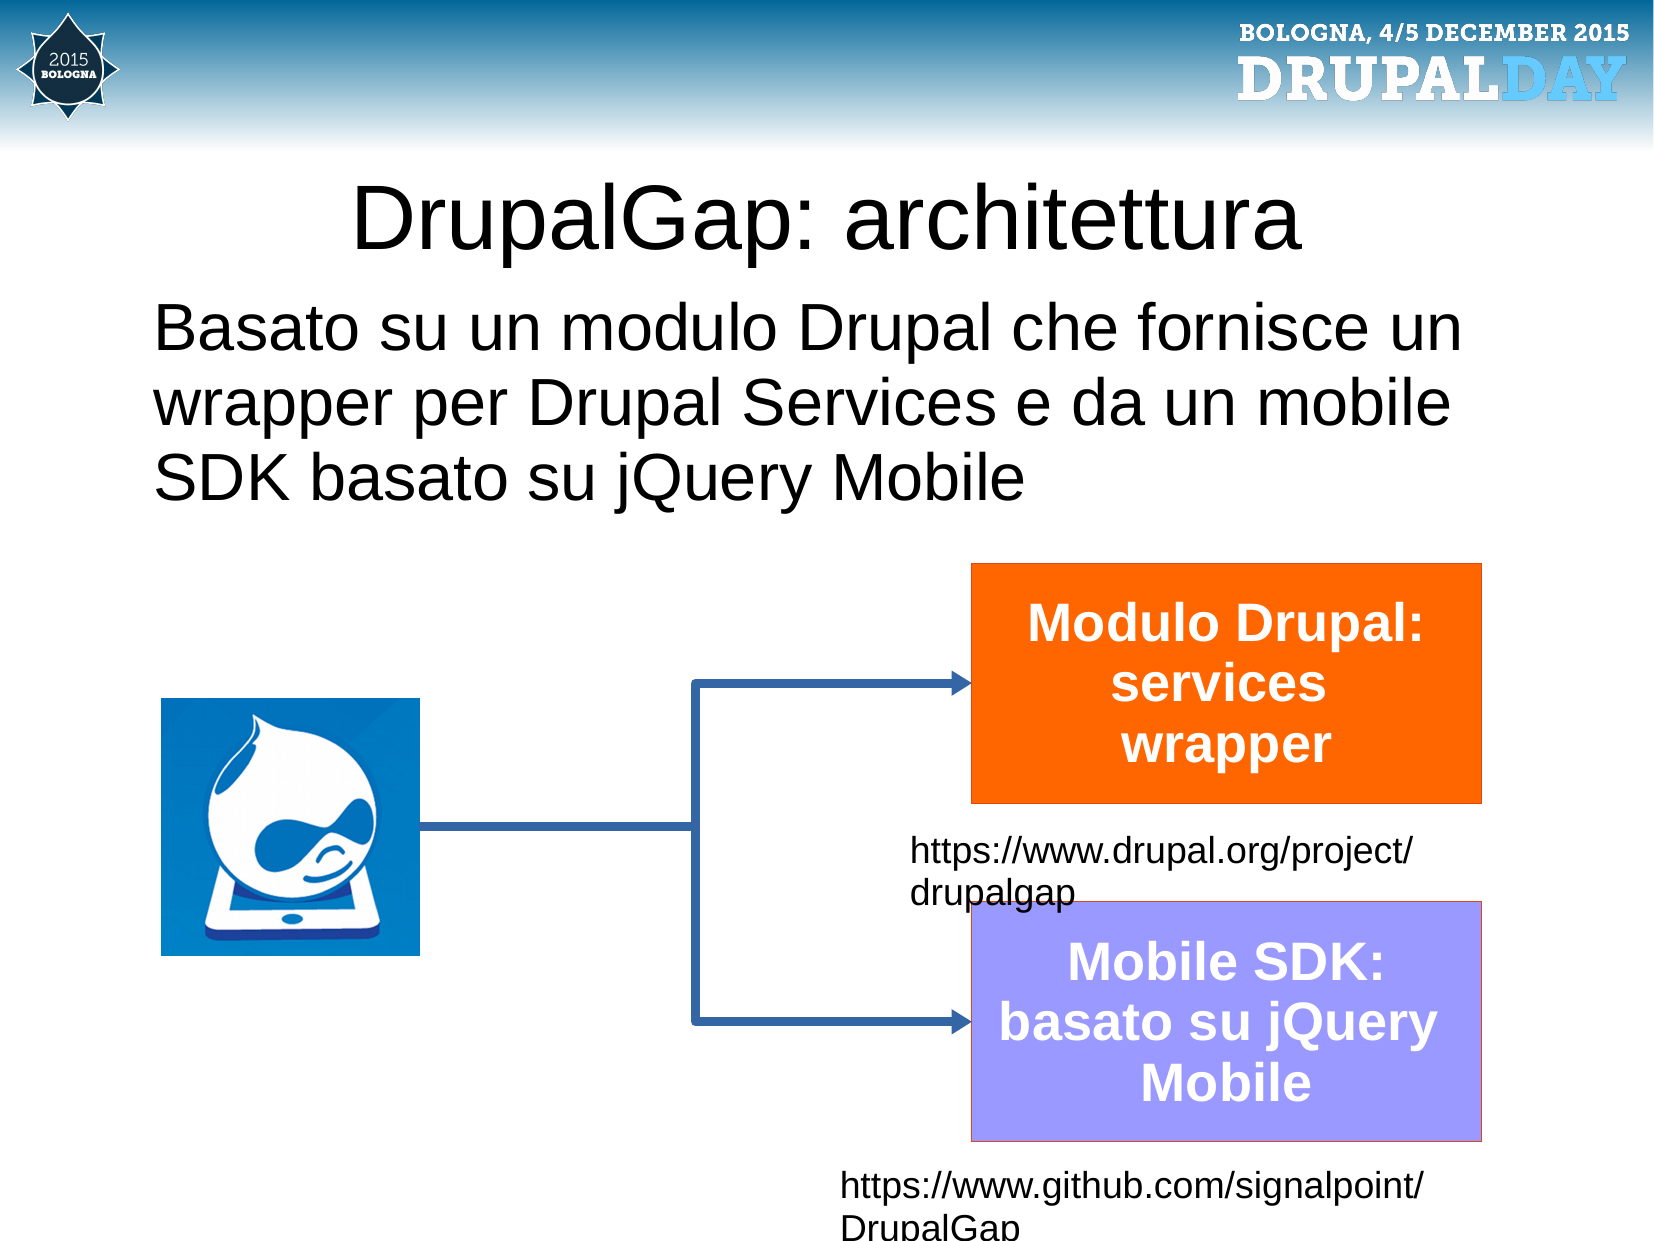

# DrupalGap: architettura
Basato su un modulo Drupal che fornisce un wrapper per Drupal Services e da un mobile SDK basato su jQuery Mobile
Modulo Drupal:
services
wrapper
https://www.drupal.org/project/drupalgap
Mobile SDK:
basato su jQuery
Mobile
https://www.github.com/signalpoint/DrupalGap